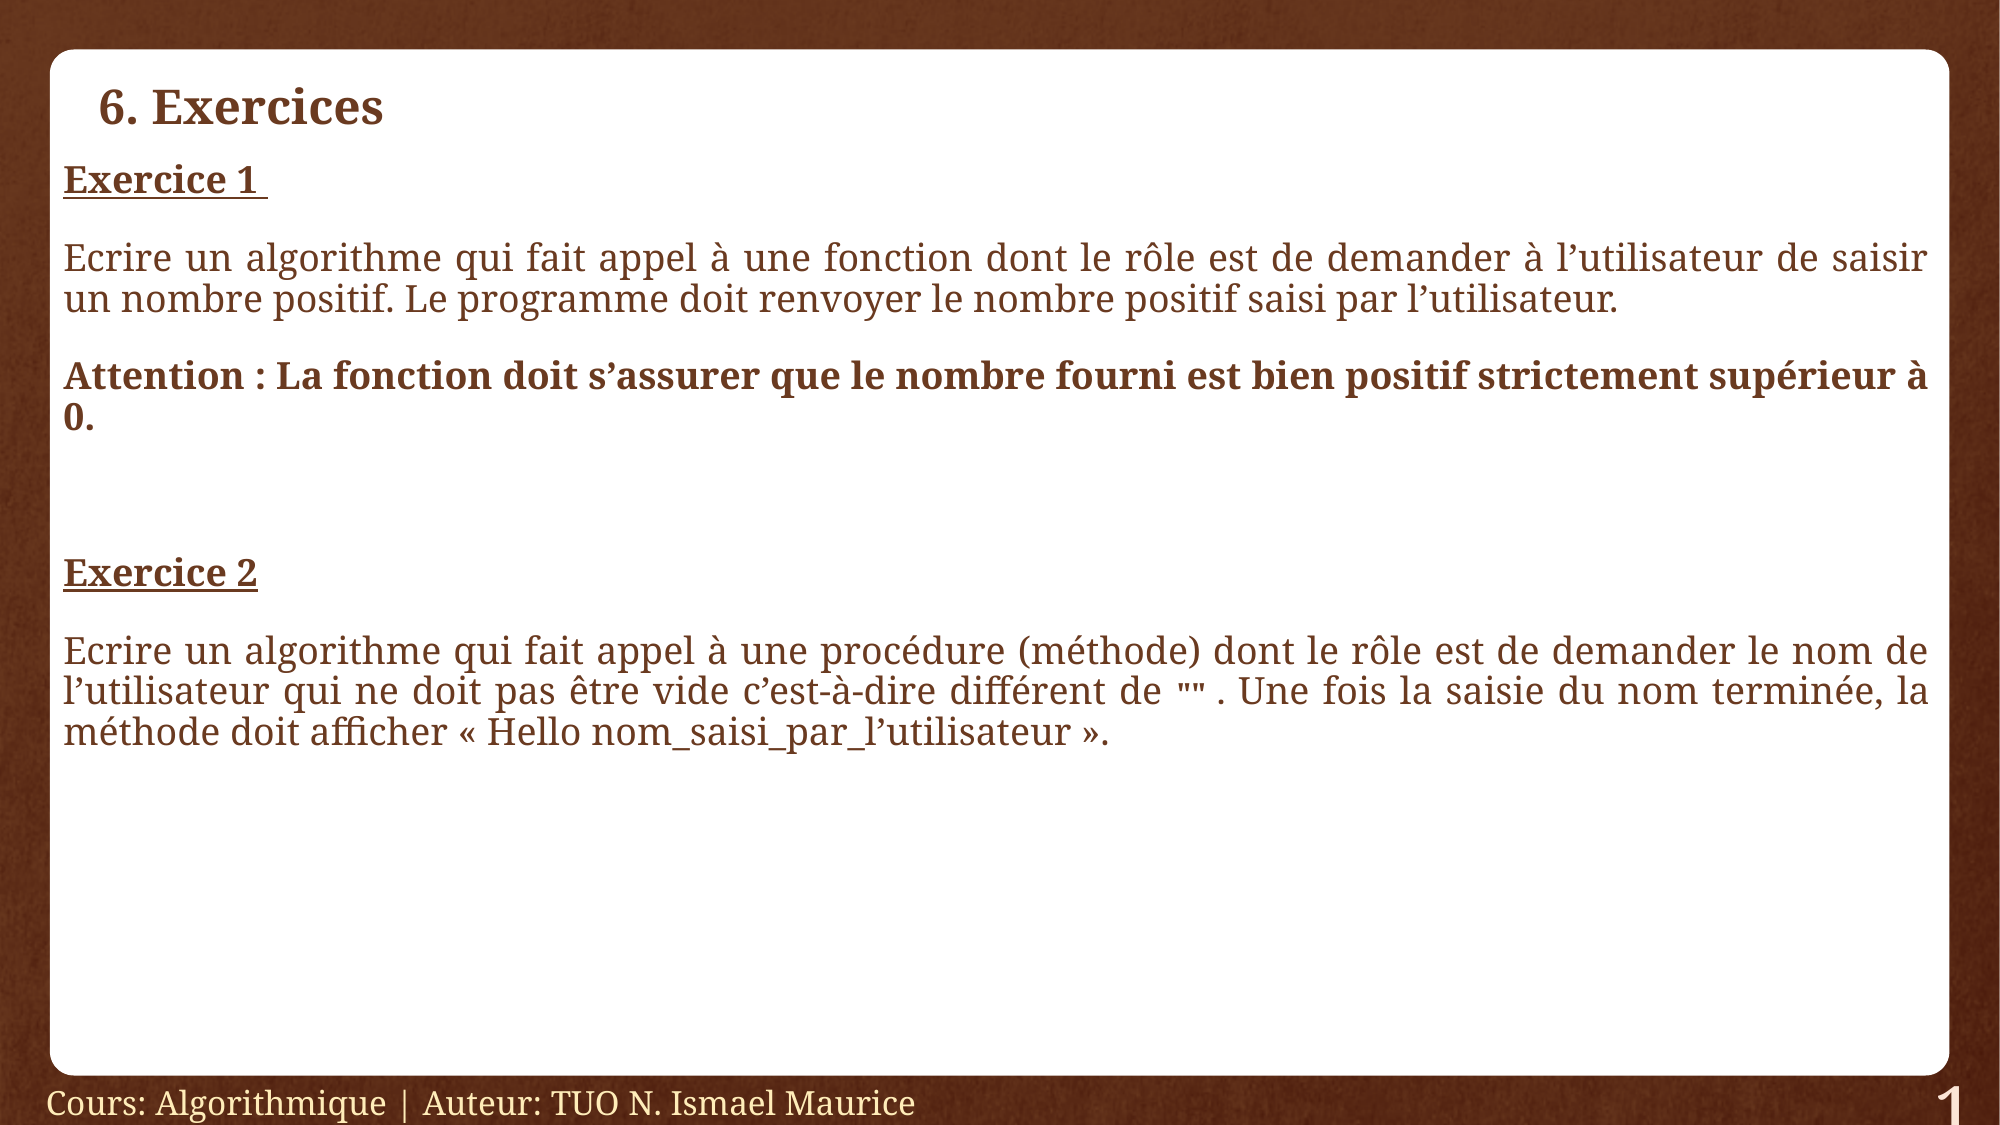

# 6. Exercices
Exercice 1
Ecrire un algorithme qui fait appel à une fonction dont le rôle est de demander à l’utilisateur de saisir un nombre positif. Le programme doit renvoyer le nombre positif saisi par l’utilisateur.
Attention : La fonction doit s’assurer que le nombre fourni est bien positif strictement supérieur à 0.
Exercice 2
Ecrire un algorithme qui fait appel à une procédure (méthode) dont le rôle est de demander le nom de l’utilisateur qui ne doit pas être vide c’est-à-dire différent de "" . Une fois la saisie du nom terminée, la méthode doit afficher « Hello nom_saisi_par_l’utilisateur ».
Cours: Algorithmique | Auteur: TUO N. Ismael Maurice